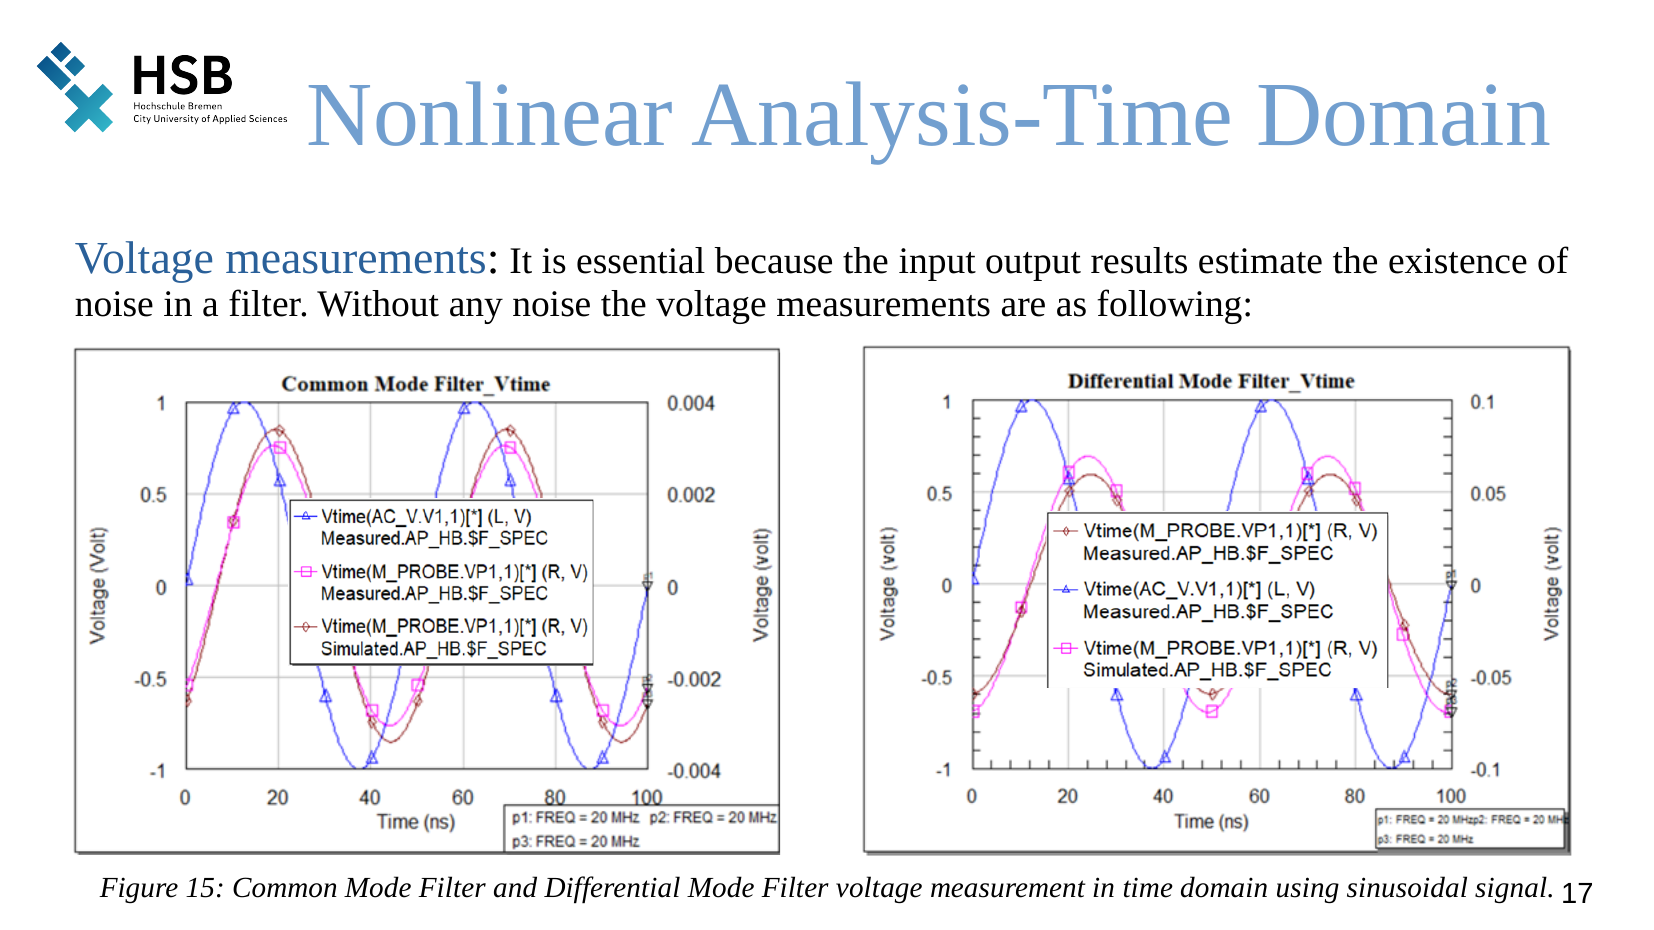

# Nonlinear Analysis-Time Domain
Voltage measurements: It is essential because the input output results estimate the existence of noise in a filter. Without any noise the voltage measurements are as following:
Figure 15: Common Mode Filter and Differential Mode Filter voltage measurement in time domain using sinusoidal signal.